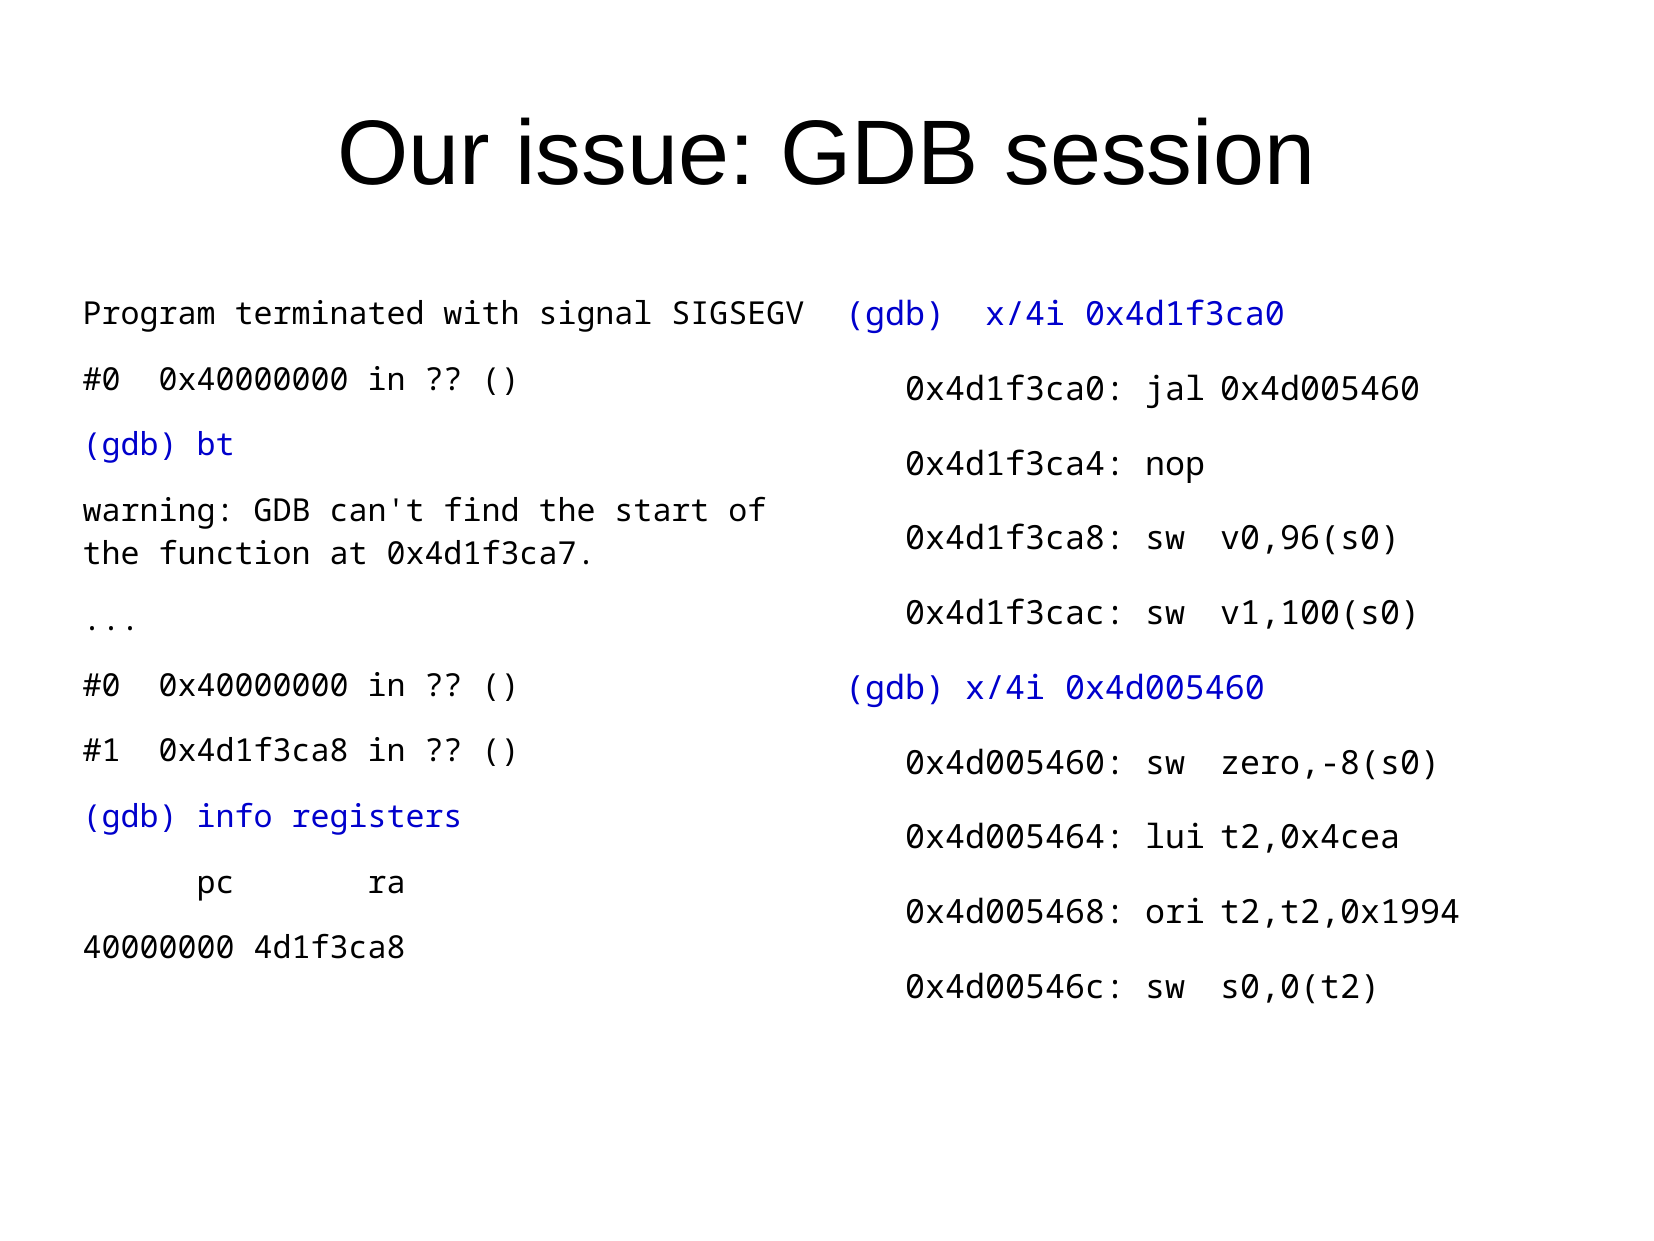

# Our issue: GDB session
Program terminated with signal SIGSEGV
#0 0x40000000 in ?? ()
(gdb) bt
warning: GDB can't find the start of the function at 0x4d1f3ca7.
...
#0 0x40000000 in ?? ()
#1 0x4d1f3ca8 in ?? ()
(gdb) info registers
 pc ra
40000000 4d1f3ca8
(gdb) x/4i 0x4d1f3ca0
 0x4d1f3ca0:	jal	0x4d005460
 0x4d1f3ca4:	nop
 0x4d1f3ca8:	sw	v0,96(s0)
 0x4d1f3cac:	sw	v1,100(s0)
(gdb) x/4i 0x4d005460
 0x4d005460:	sw	zero,-8(s0)
 0x4d005464:	lui	t2,0x4cea
 0x4d005468:	ori	t2,t2,0x1994
 0x4d00546c:	sw	s0,0(t2)